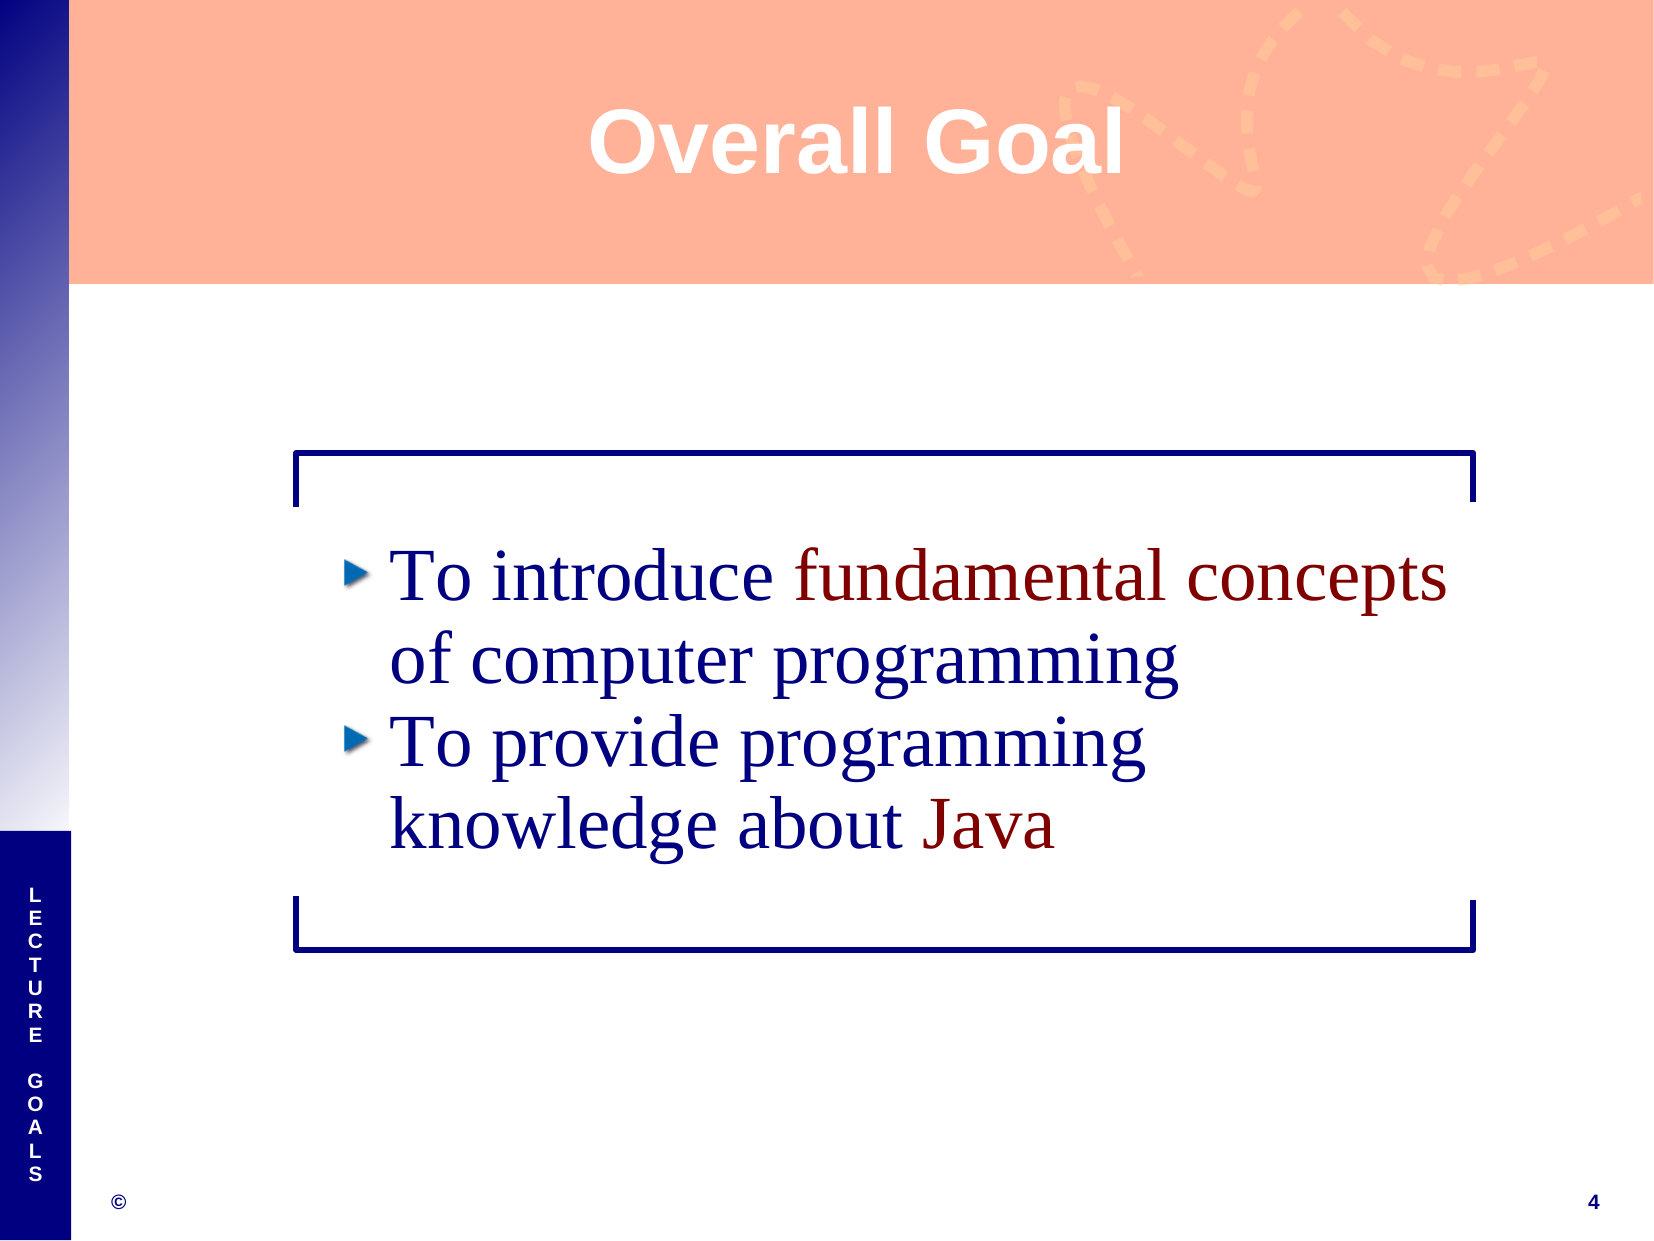

# Overall Goal
To introduce fundamental concepts of computer programming
To provide programming knowledge about Java
L
E
C
T
U
R
E
G
O
A
L
S